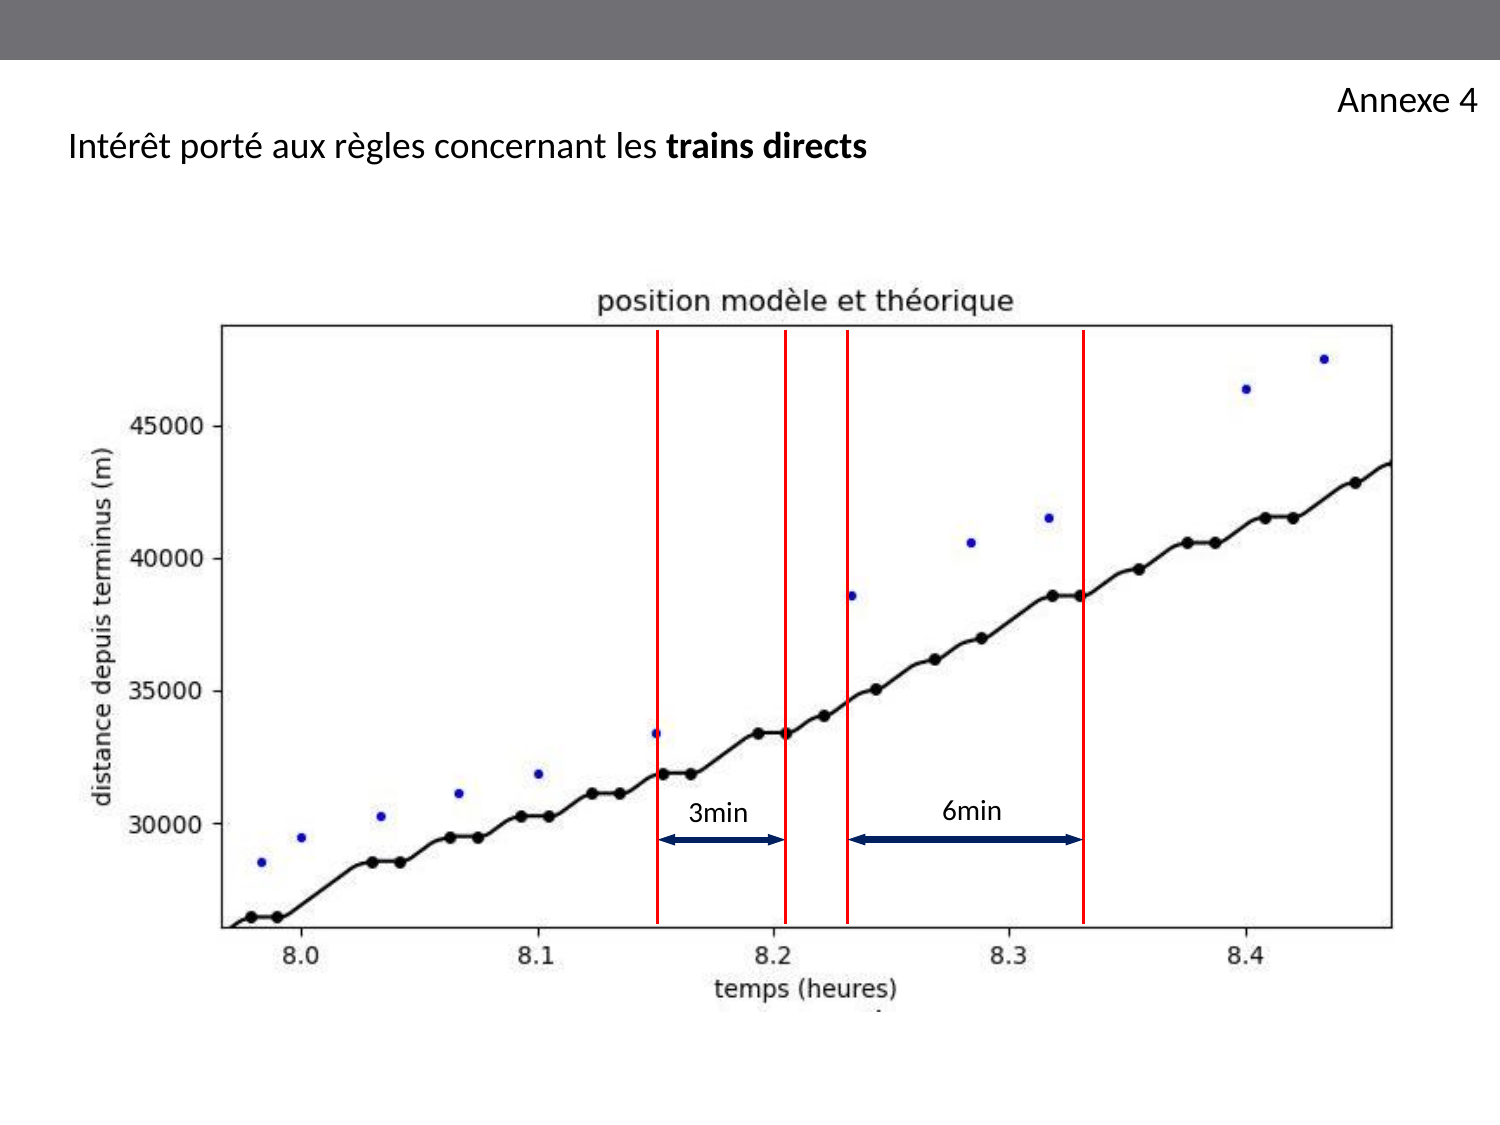

Annexe 4
Intérêt porté aux règles concernant les trains directs
3min
6min